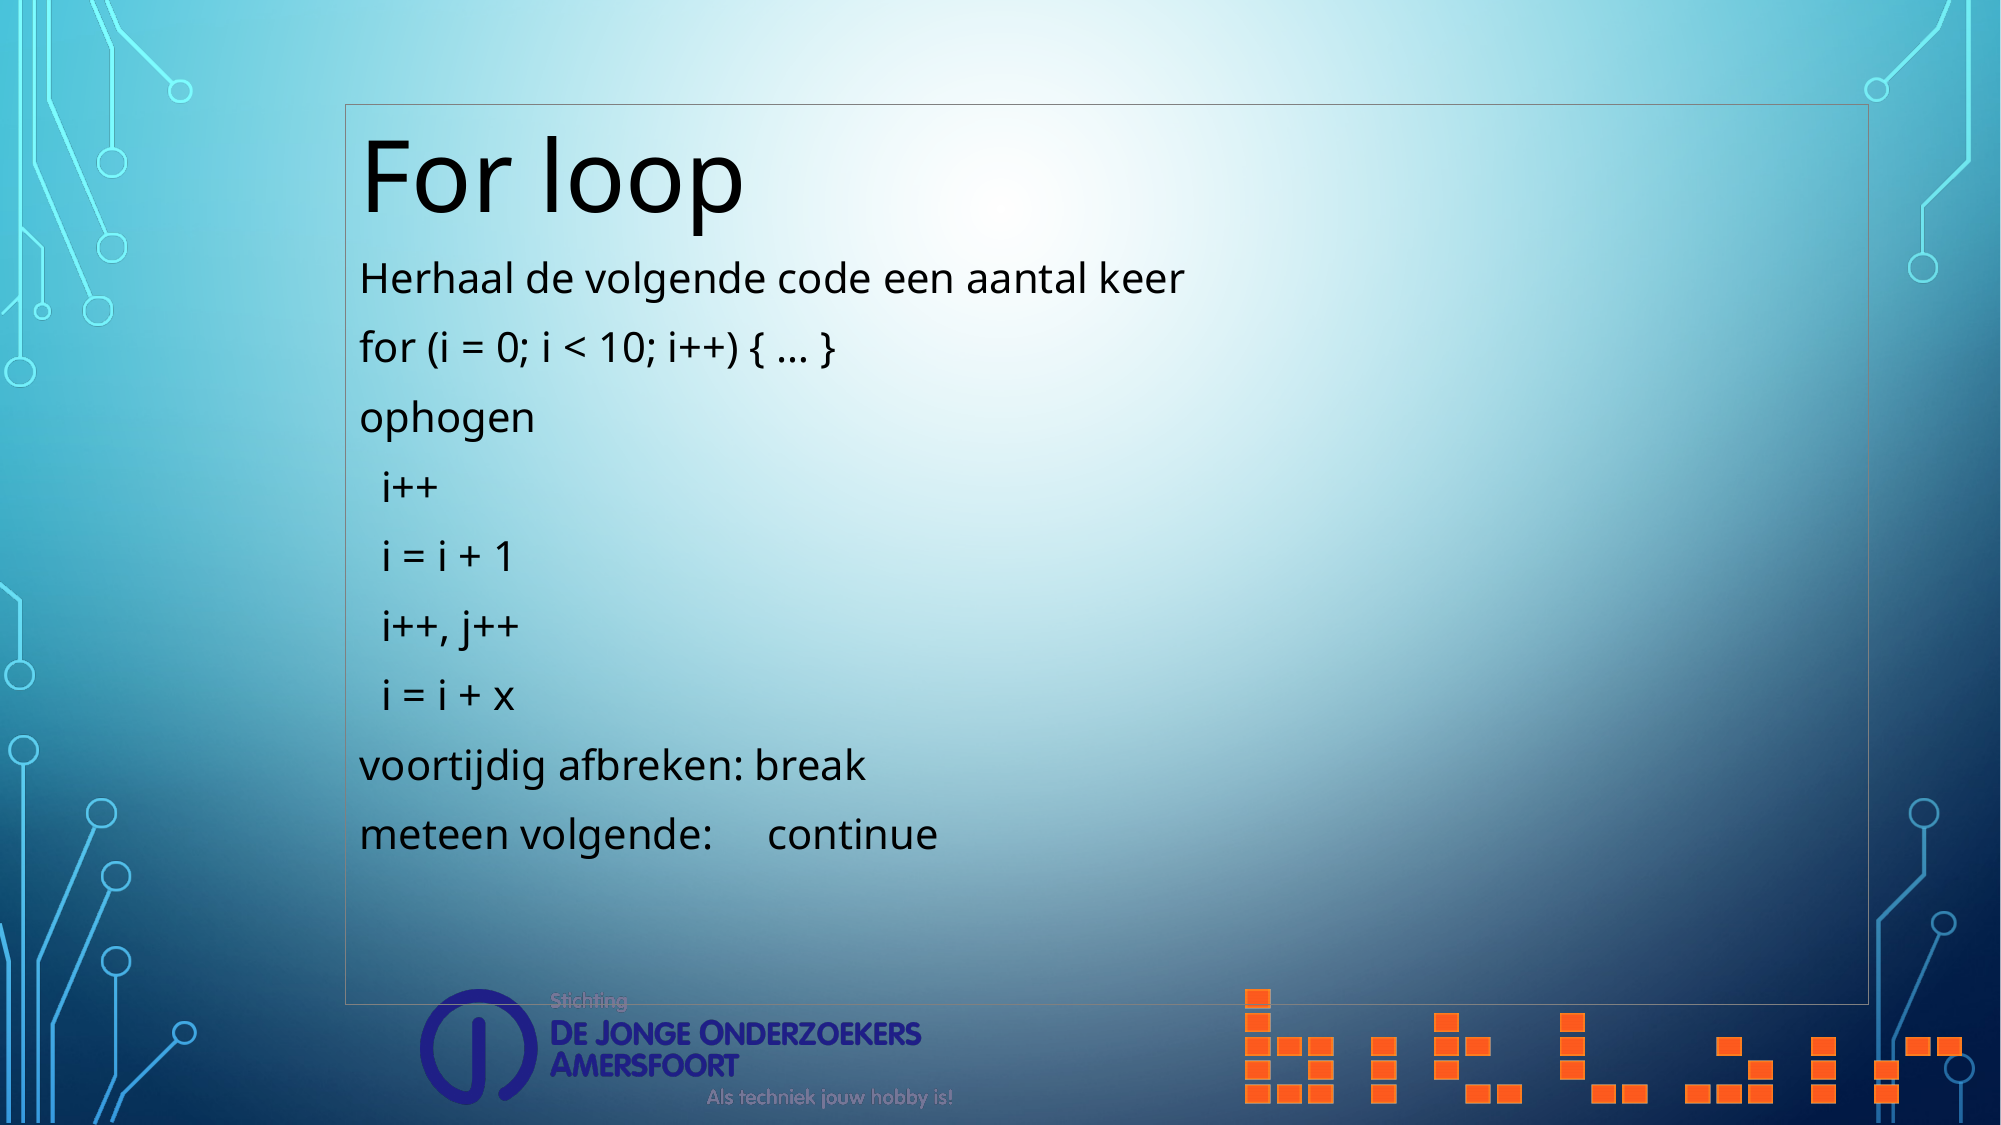

For loop
Herhaal de volgende code een aantal keer
for (i = 0; i < 10; i++) { … }
ophogen
 i++
 i = i + 1
 i++, j++
 i = i + x
voortijdig afbreken: break
meteen volgende: continue